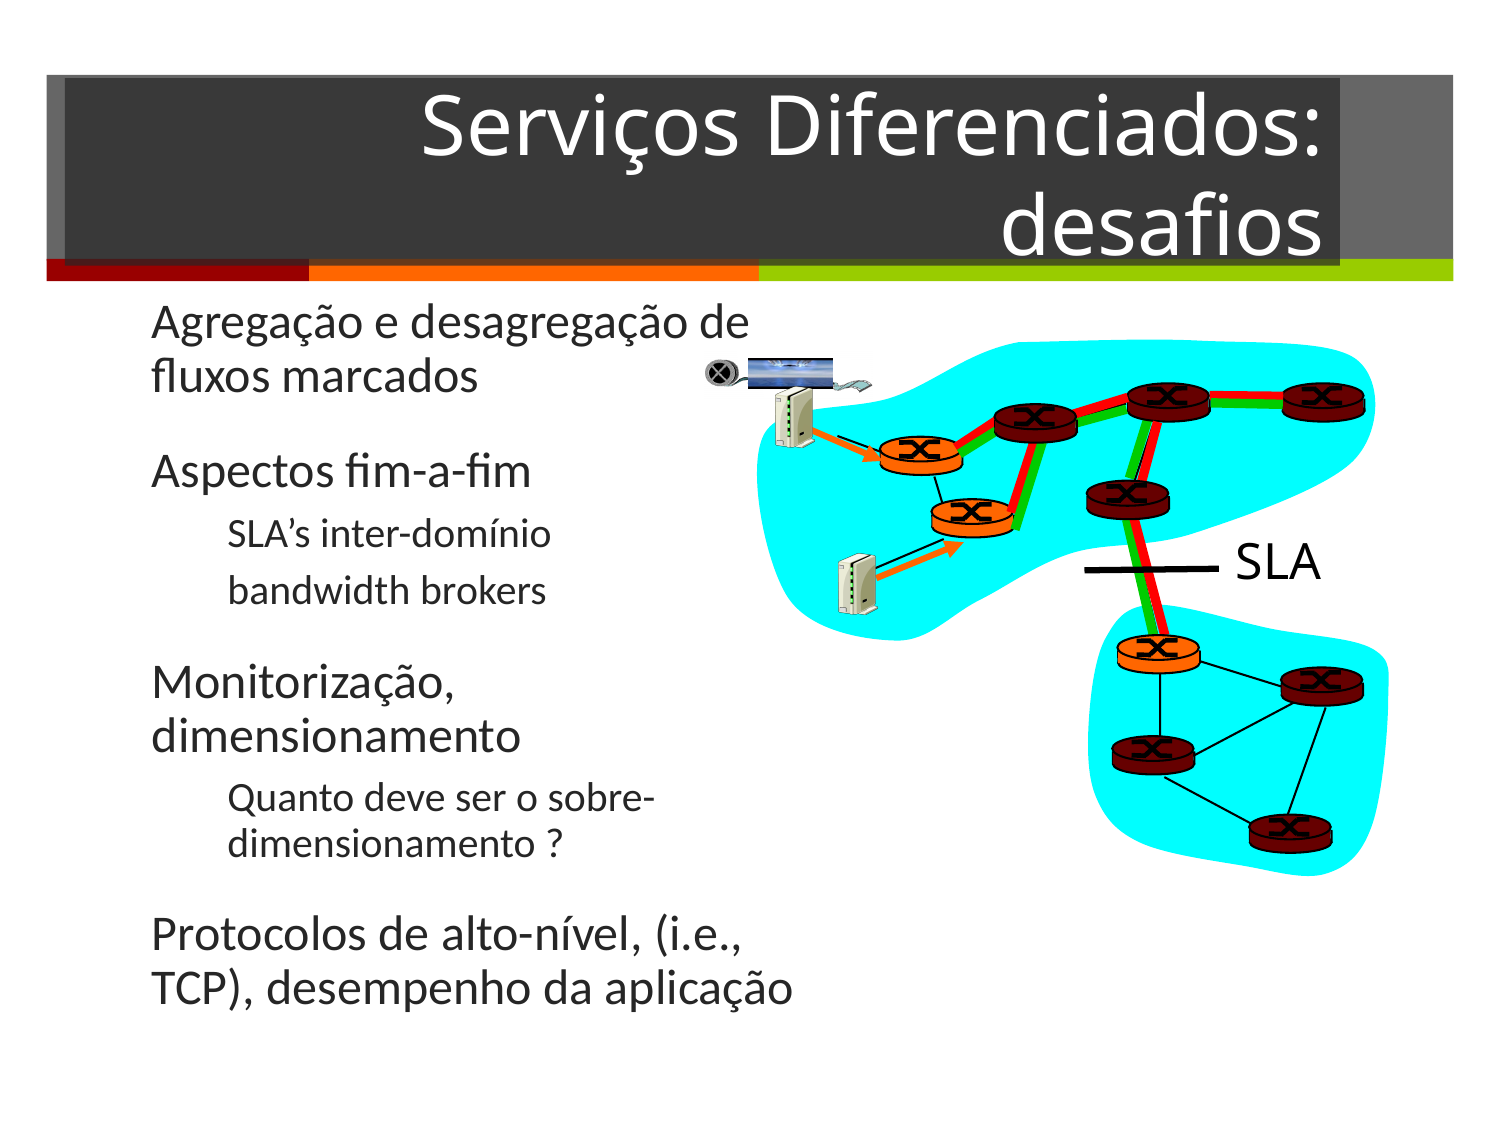

# Serviços Diferenciados: desafios
Agregação e desagregação de fluxos marcados
Aspectos fim-a-fim
SLA’s inter-domínio
bandwidth brokers
Monitorização, dimensionamento
Quanto deve ser o sobre-dimensionamento ?
Protocolos de alto-nível, (i.e., TCP), desempenho da aplicação
SLA